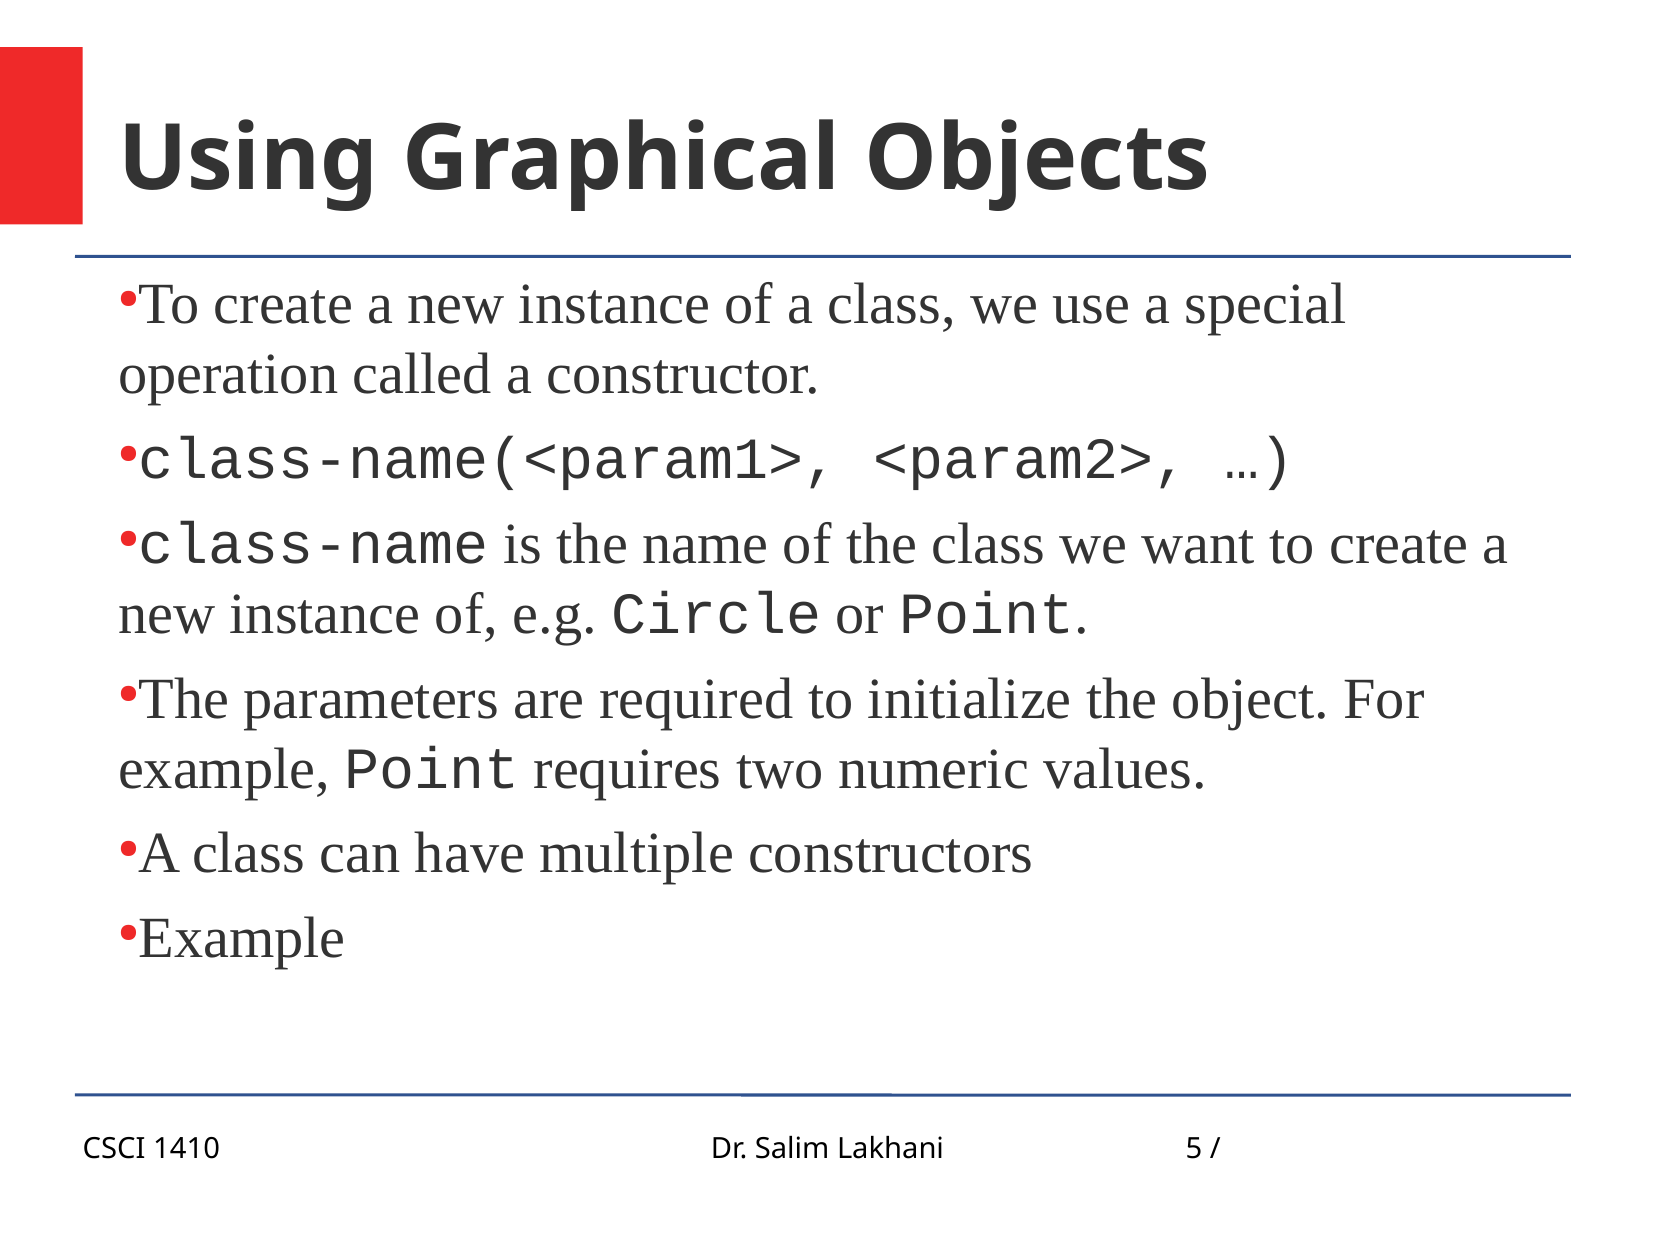

# Using Graphical Objects
To create a new instance of a class, we use a special operation called a constructor.
class-name(<param1>, <param2>, …)
class-name is the name of the class we want to create a new instance of, e.g. Circle or Point.
The parameters are required to initialize the object. For example, Point requires two numeric values.
A class can have multiple constructors
Example
CSCI 1410
Dr. Salim Lakhani